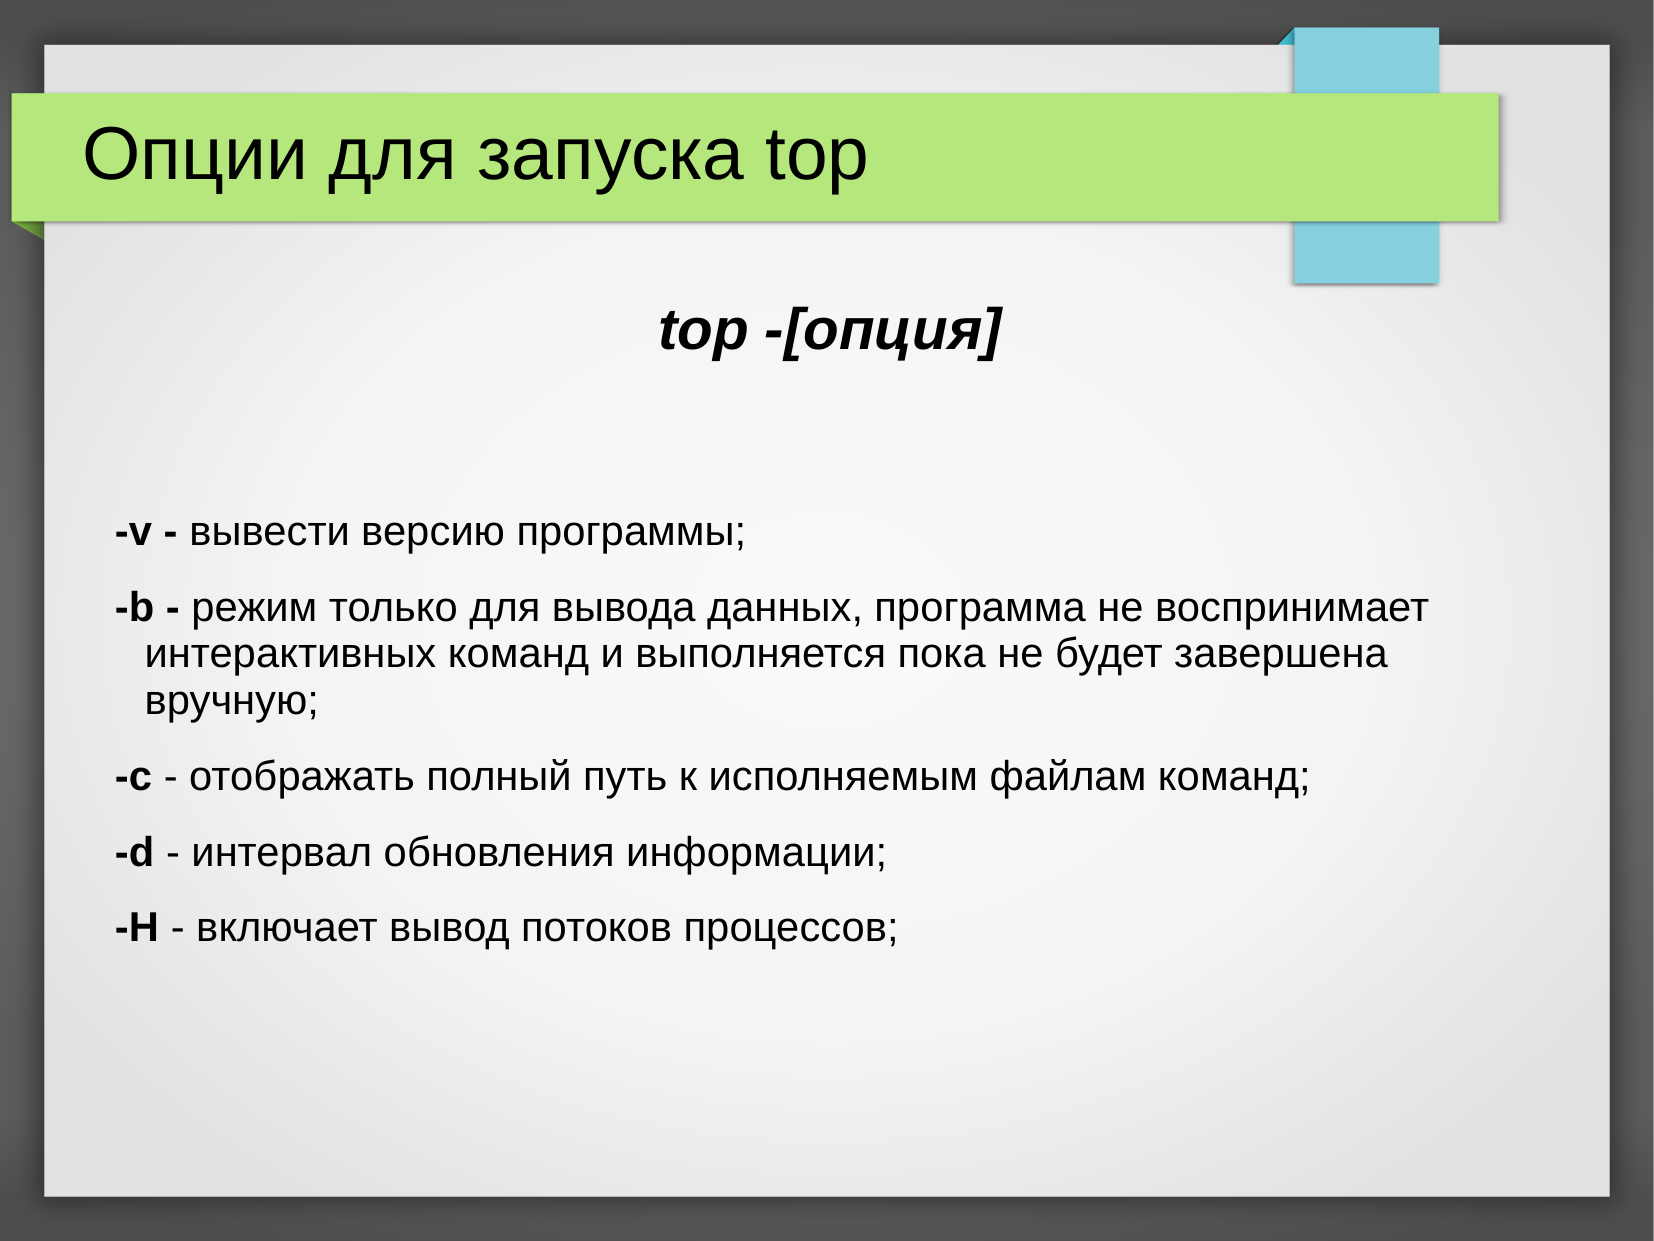

# Опции для запуска top
top -[опция]
-v - вывести версию программы;
-b - режим только для вывода данных, программа не воспринимает интерактивных команд и выполняется пока не будет завершена вручную;
-c - отображать полный путь к исполняемым файлам команд;
-d - интервал обновления информации;
-H - включает вывод потоков процессов;